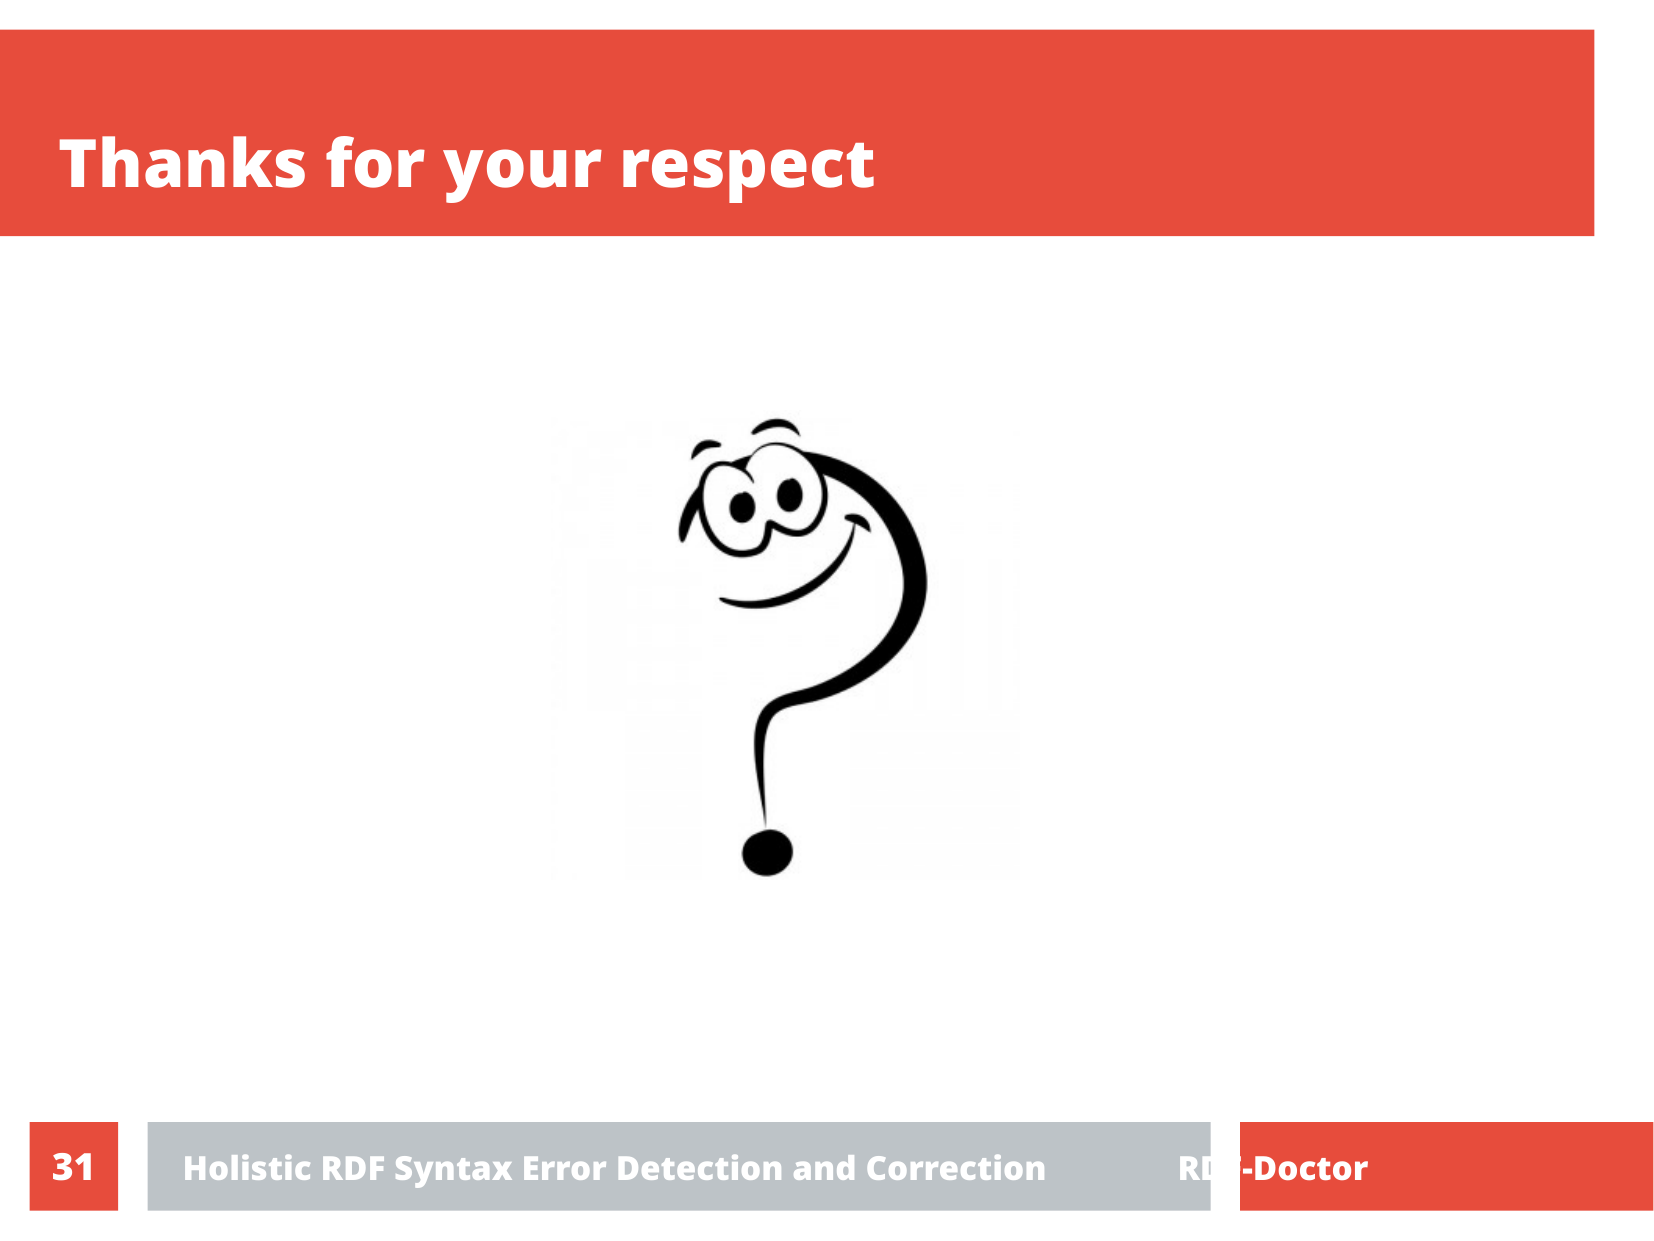

# Thanks for your respect
31
Holistic RDF Syntax Error Detection and Correction RDF-Doctor